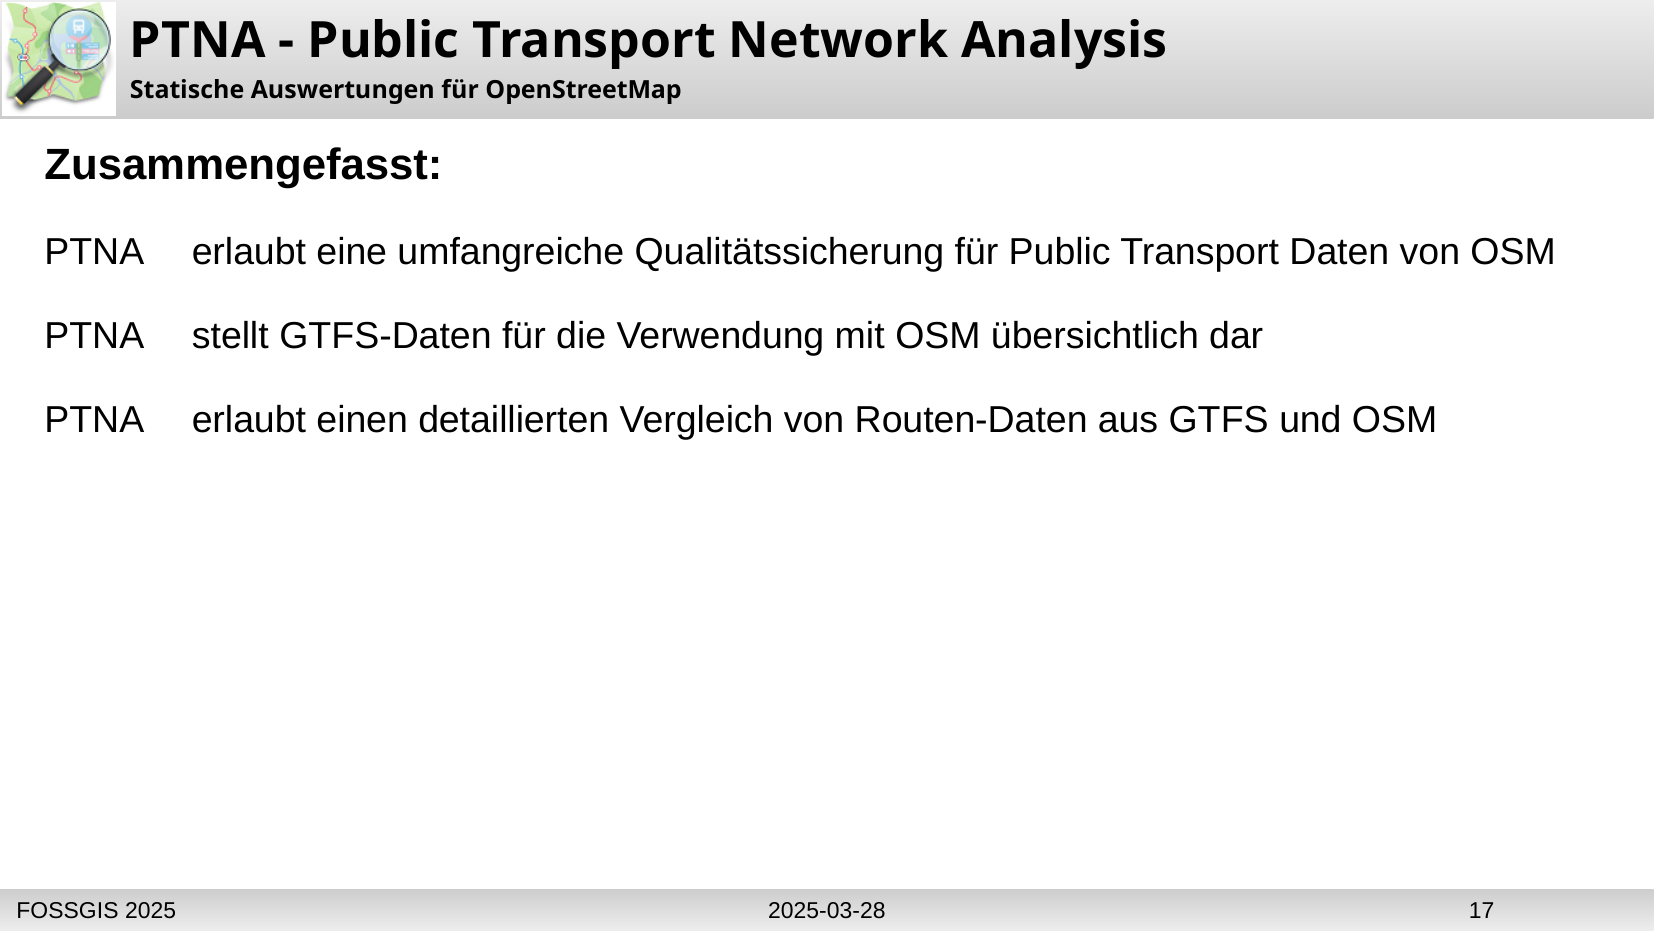

PTNA - Public Transport Network Analysis
Statische Auswertungen für OpenStreetMap
Zusammengefasst:
PTNA	erlaubt eine umfangreiche Qualitätssicherung für Public Transport Daten von OSM
PTNA	stellt GTFS-Daten für die Verwendung mit OSM übersichtlich dar
PTNA	erlaubt einen detaillierten Vergleich von Routen-Daten aus GTFS und OSM
FOSSGIS 2025
2025-03-28